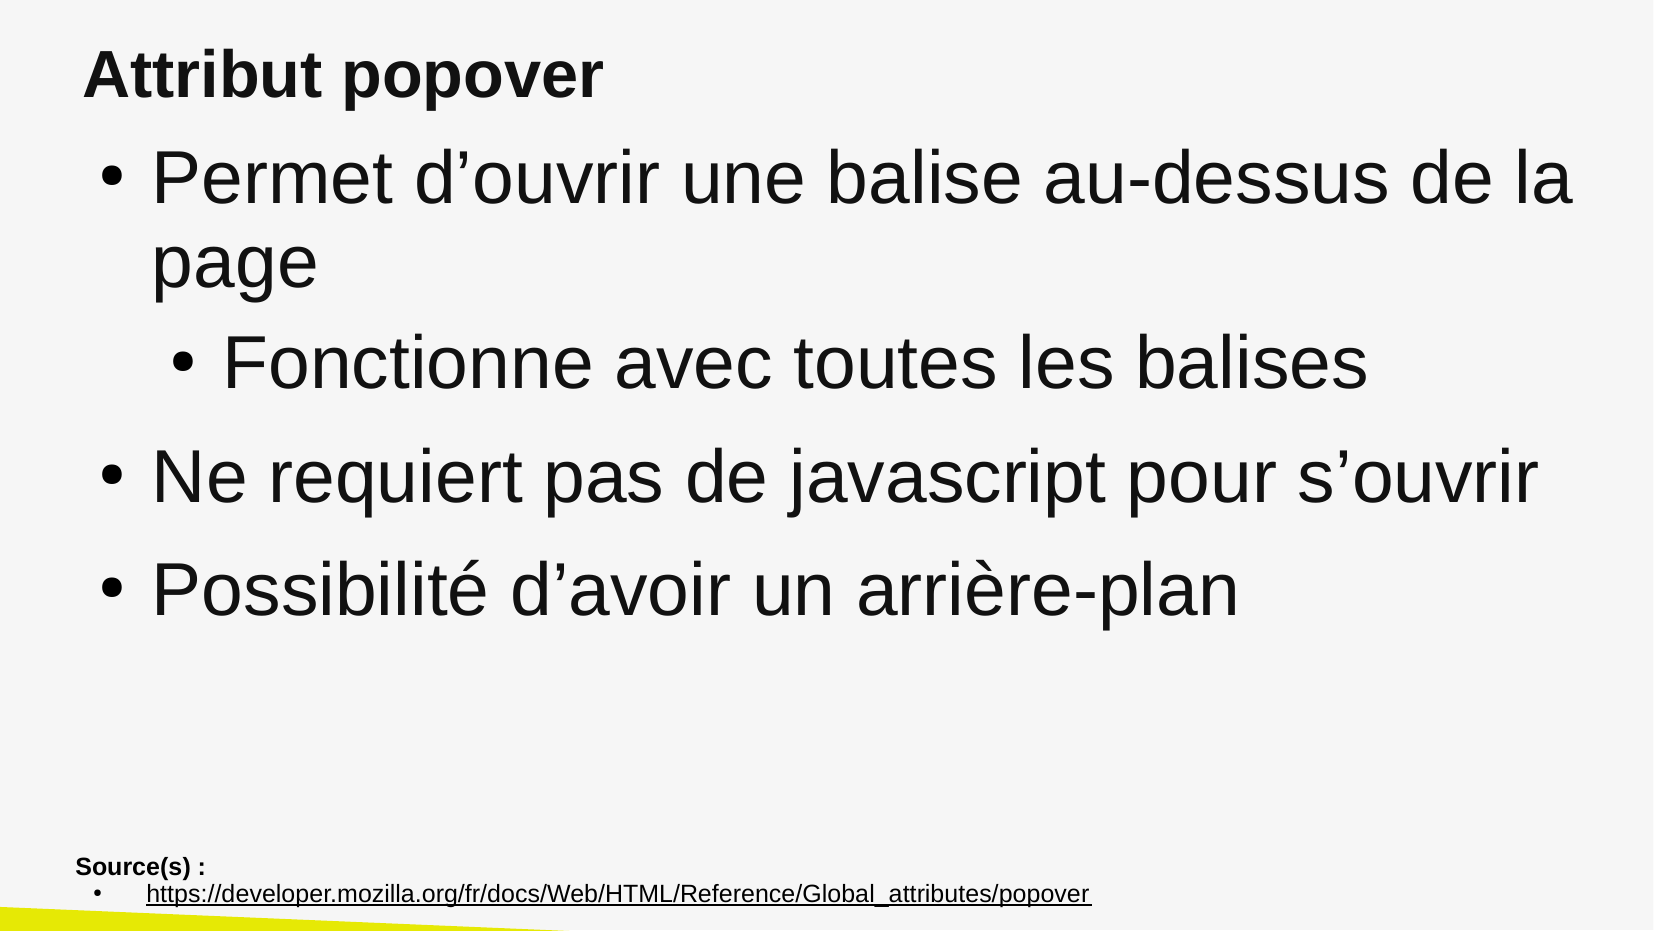

# Attribut popover
Permet d’ouvrir une balise au-dessus de la page
Fonctionne avec toutes les balises
Ne requiert pas de javascript pour s’ouvrir
Possibilité d’avoir un arrière-plan
Source(s) :
https://developer.mozilla.org/fr/docs/Web/HTML/Reference/Global_attributes/popover